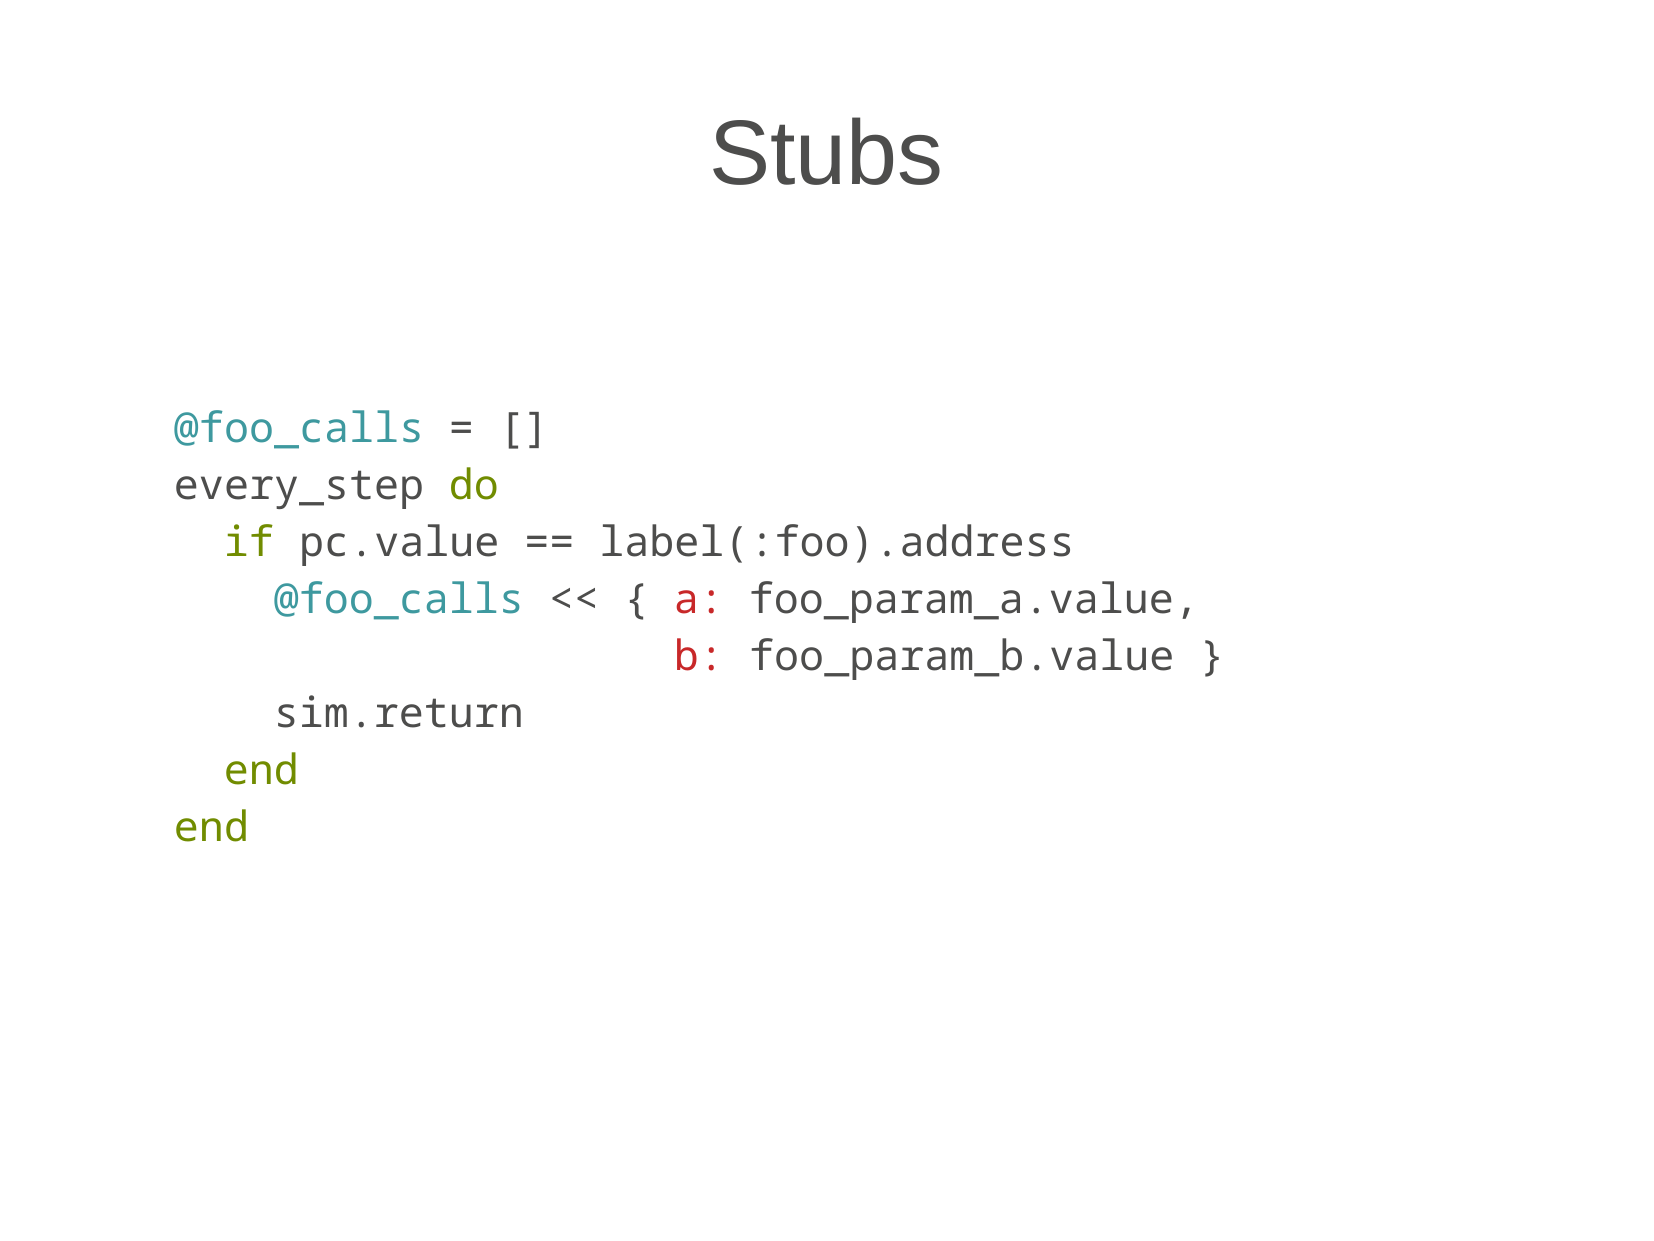

# Stubs
@foo_calls = []
every_step do
 if pc.value == label(:foo).address
 @foo_calls << { a: foo_param_a.value,
 b: foo_param_b.value }
 sim.return
 end
end